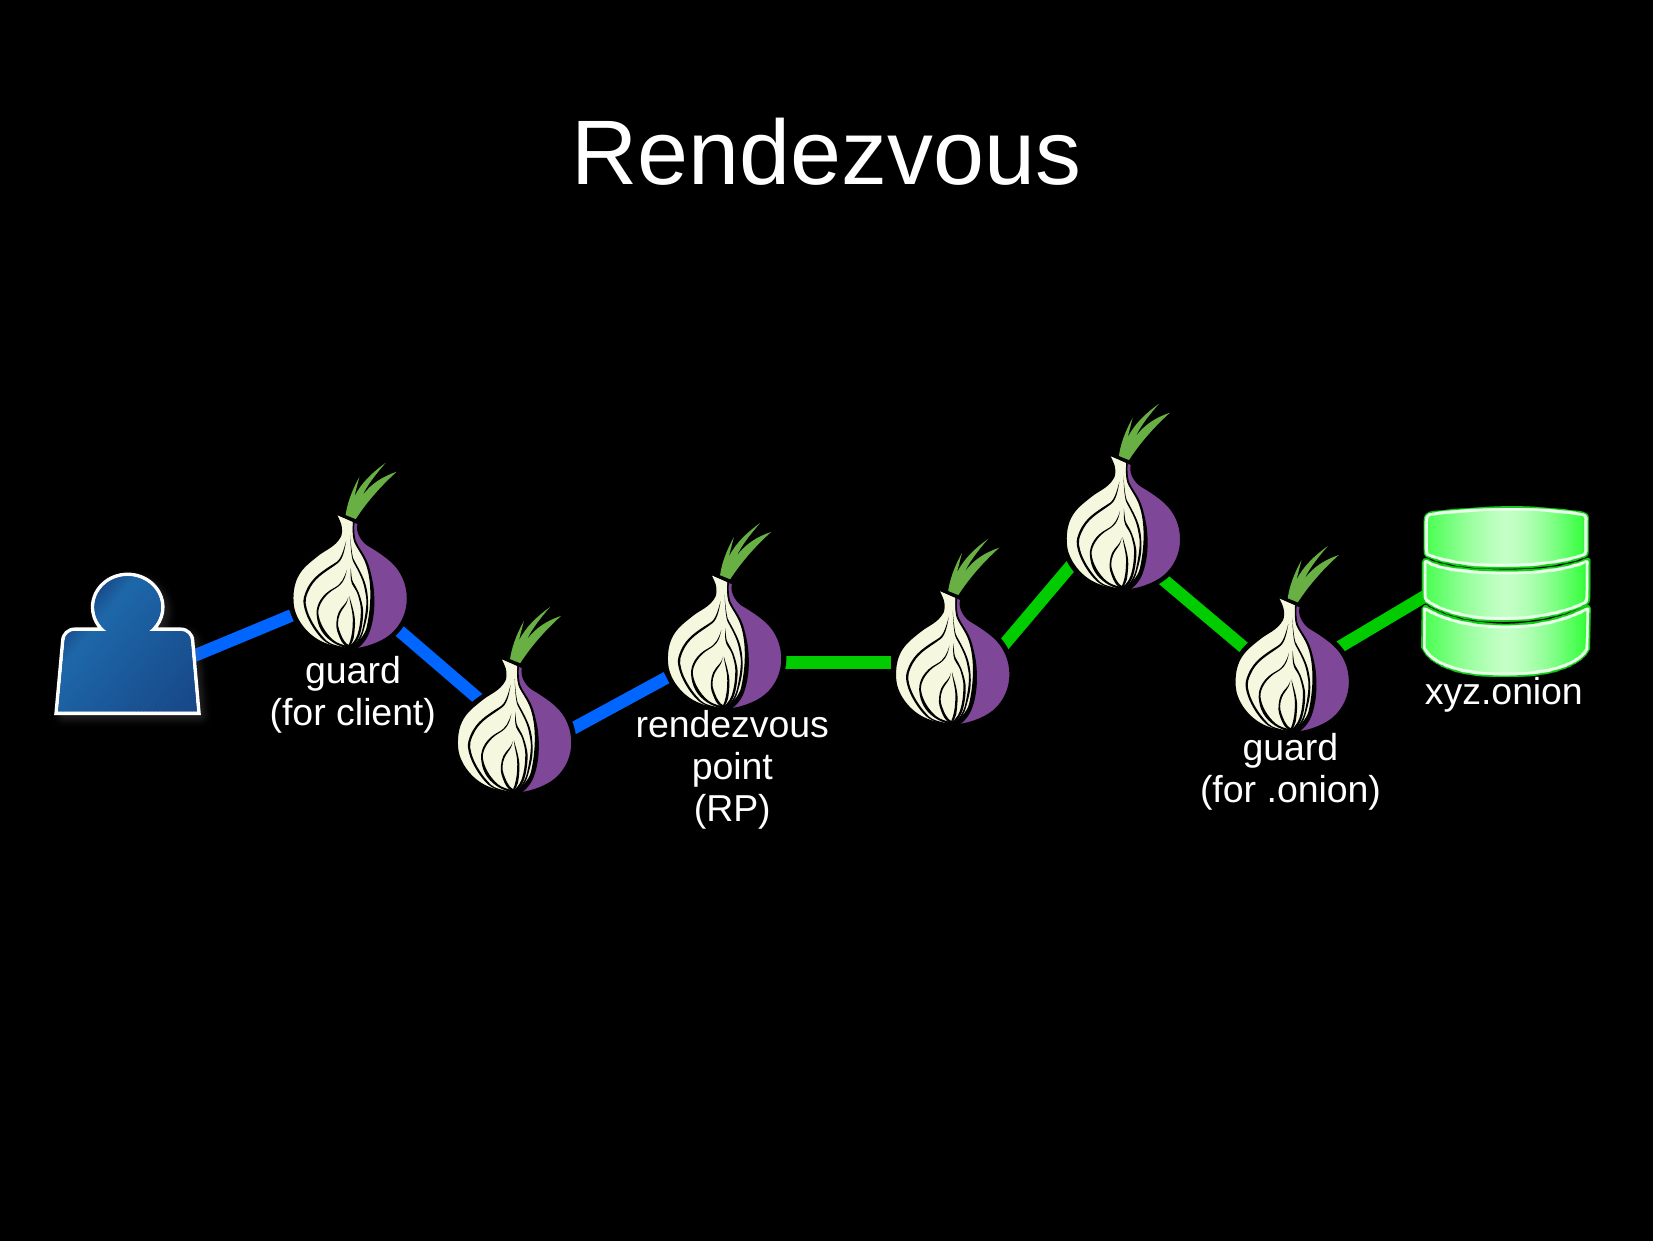

# Rendezvous
guard
(for client)
xyz.onion
rendezvous
point
(RP)
guard
(for .onion)